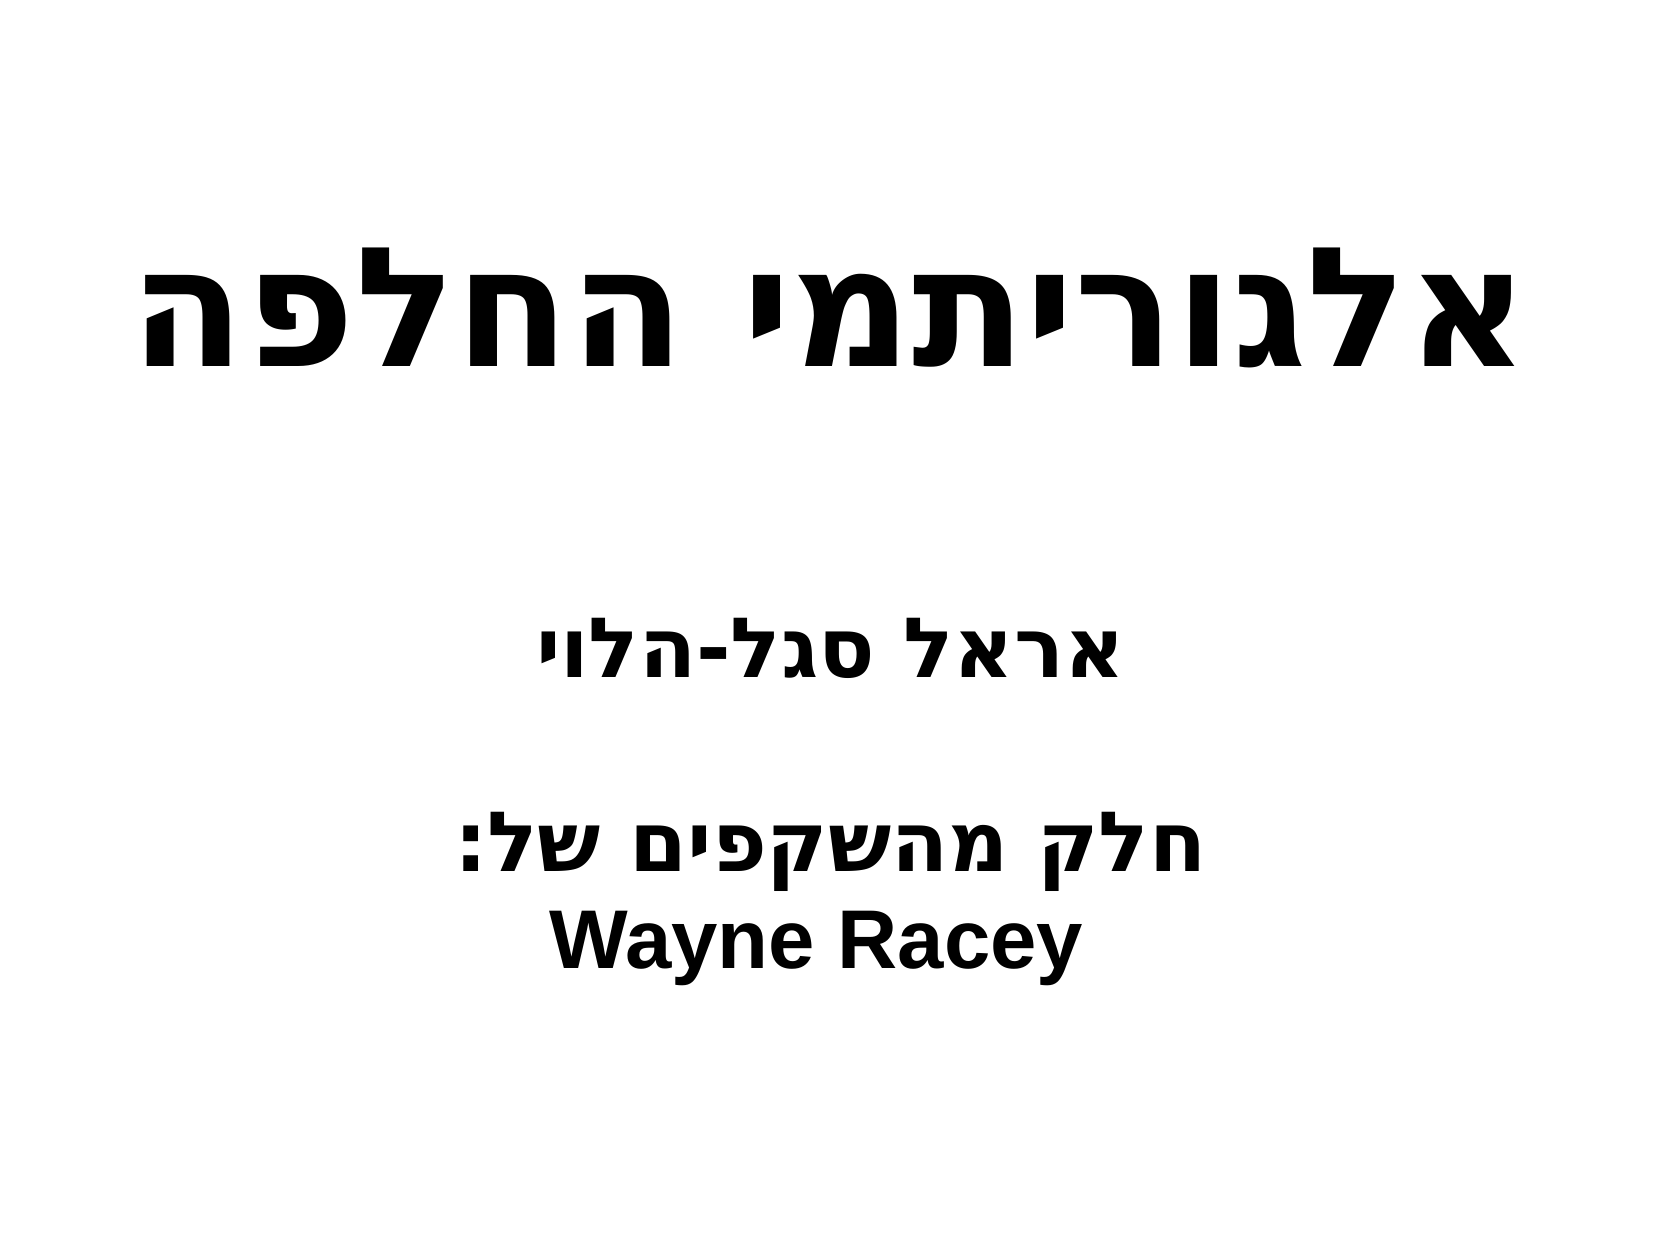

# אלגוריתמי החלפה אראל סגל-הלוי חלק מהשקפים של: Wayne Racey